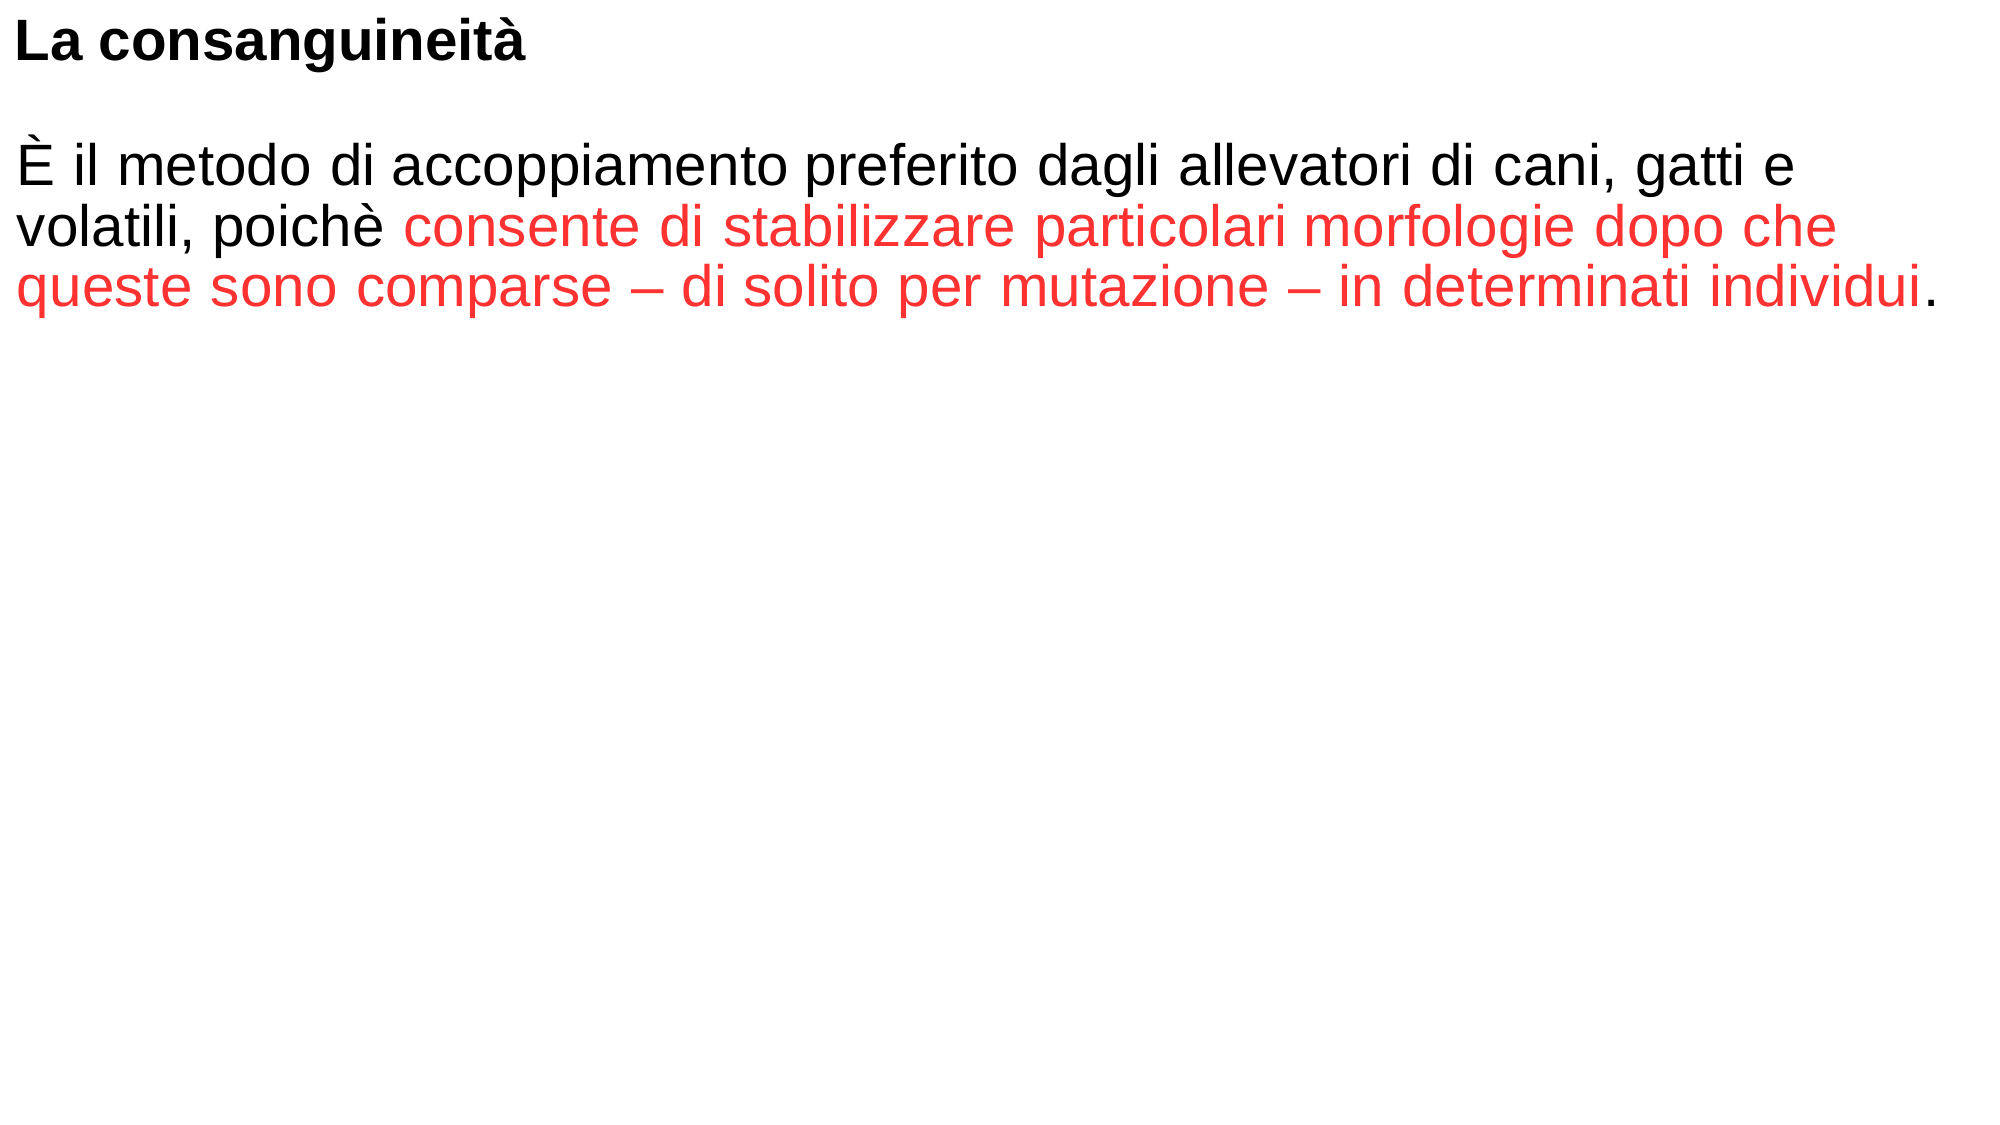

La consanguineità
È il metodo di accoppiamento preferito dagli allevatori di cani, gatti e volatili, poichè consente di stabilizzare particolari morfologie dopo che queste sono comparse – di solito per mutazione – in determinati individui.